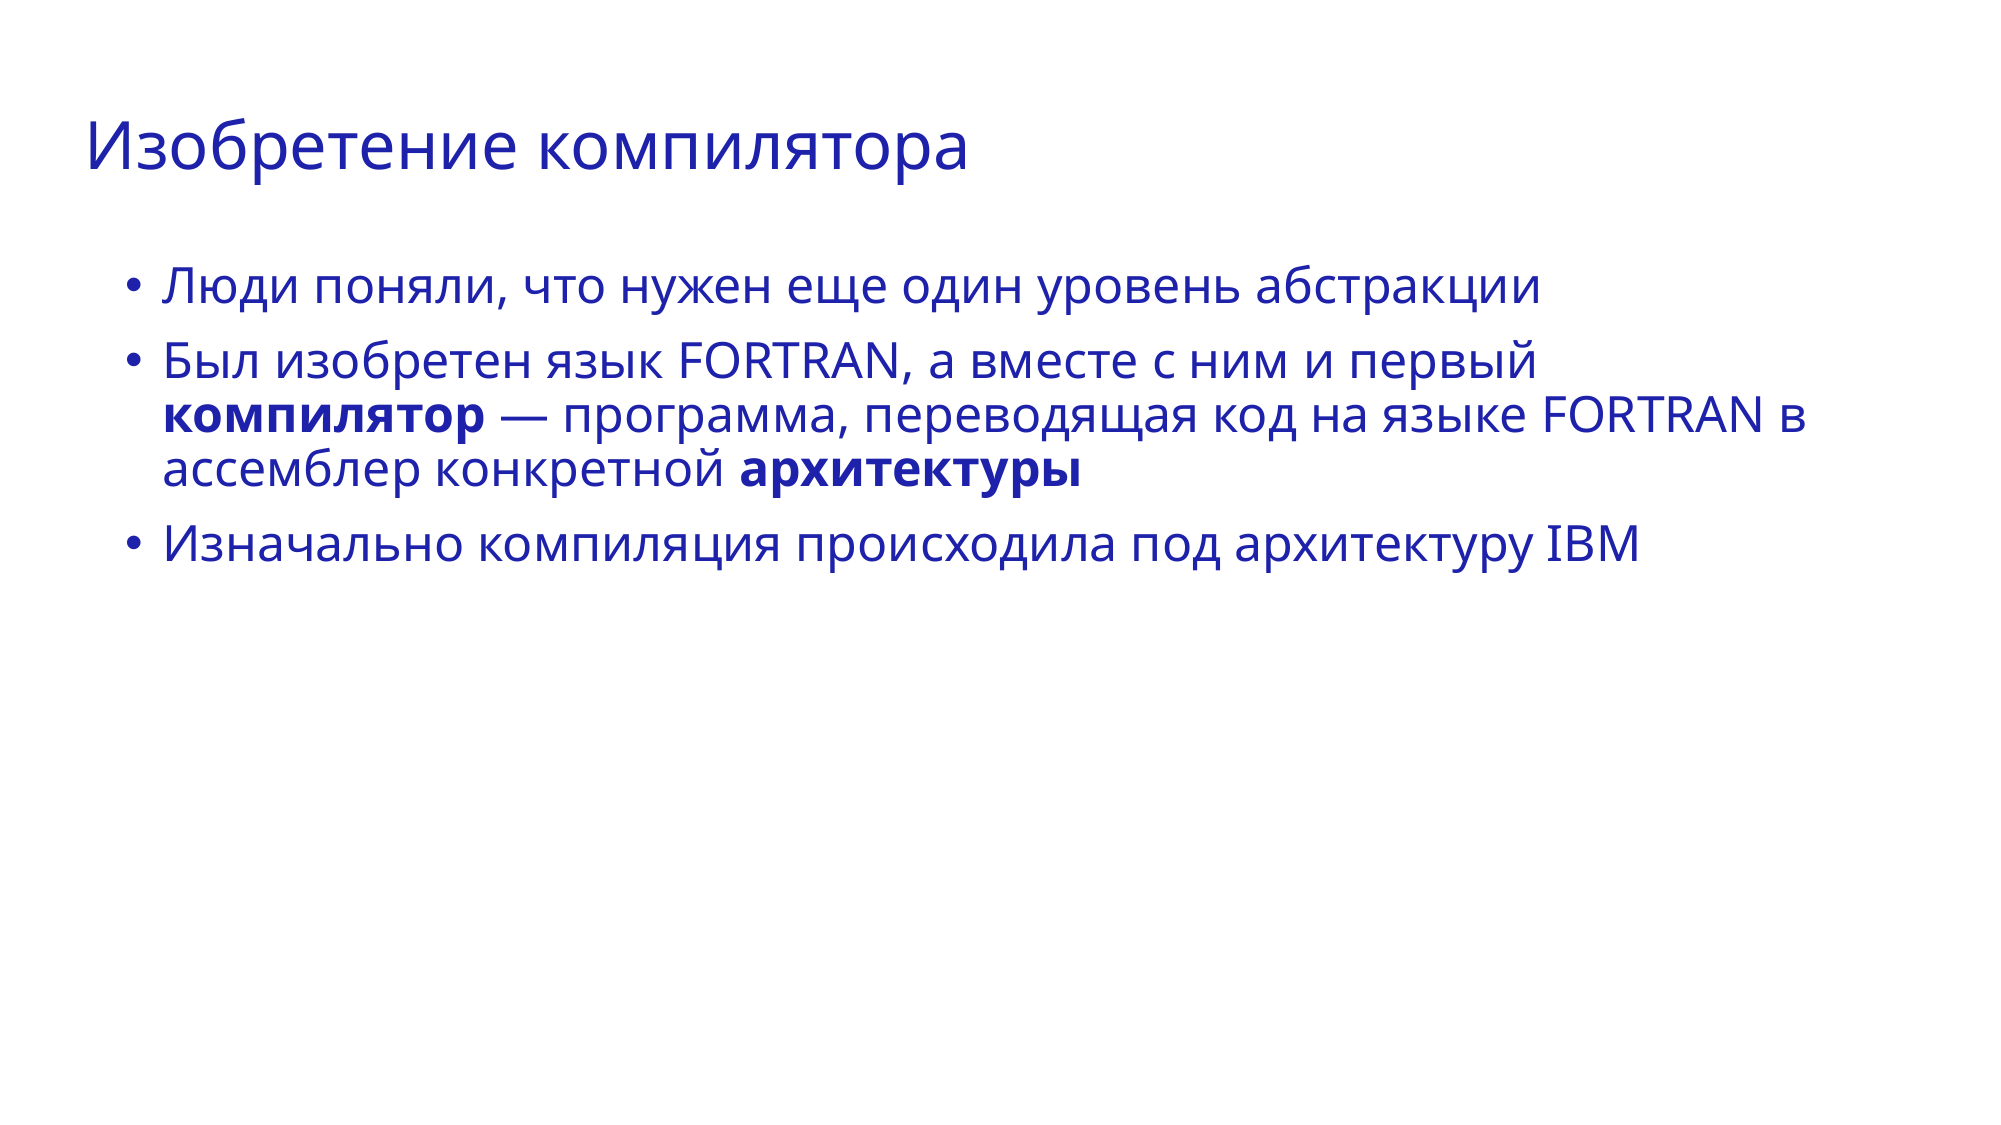

# Изобретение компилятора
Люди поняли, что нужен еще один уровень абстракции
Был изобретен язык FORTRAN, а вместе с ним и первый компилятор — программа, переводящая код на языке FORTRAN в ассемблер конкретной архитектуры
Изначально компиляция происходила под архитектуру IBM